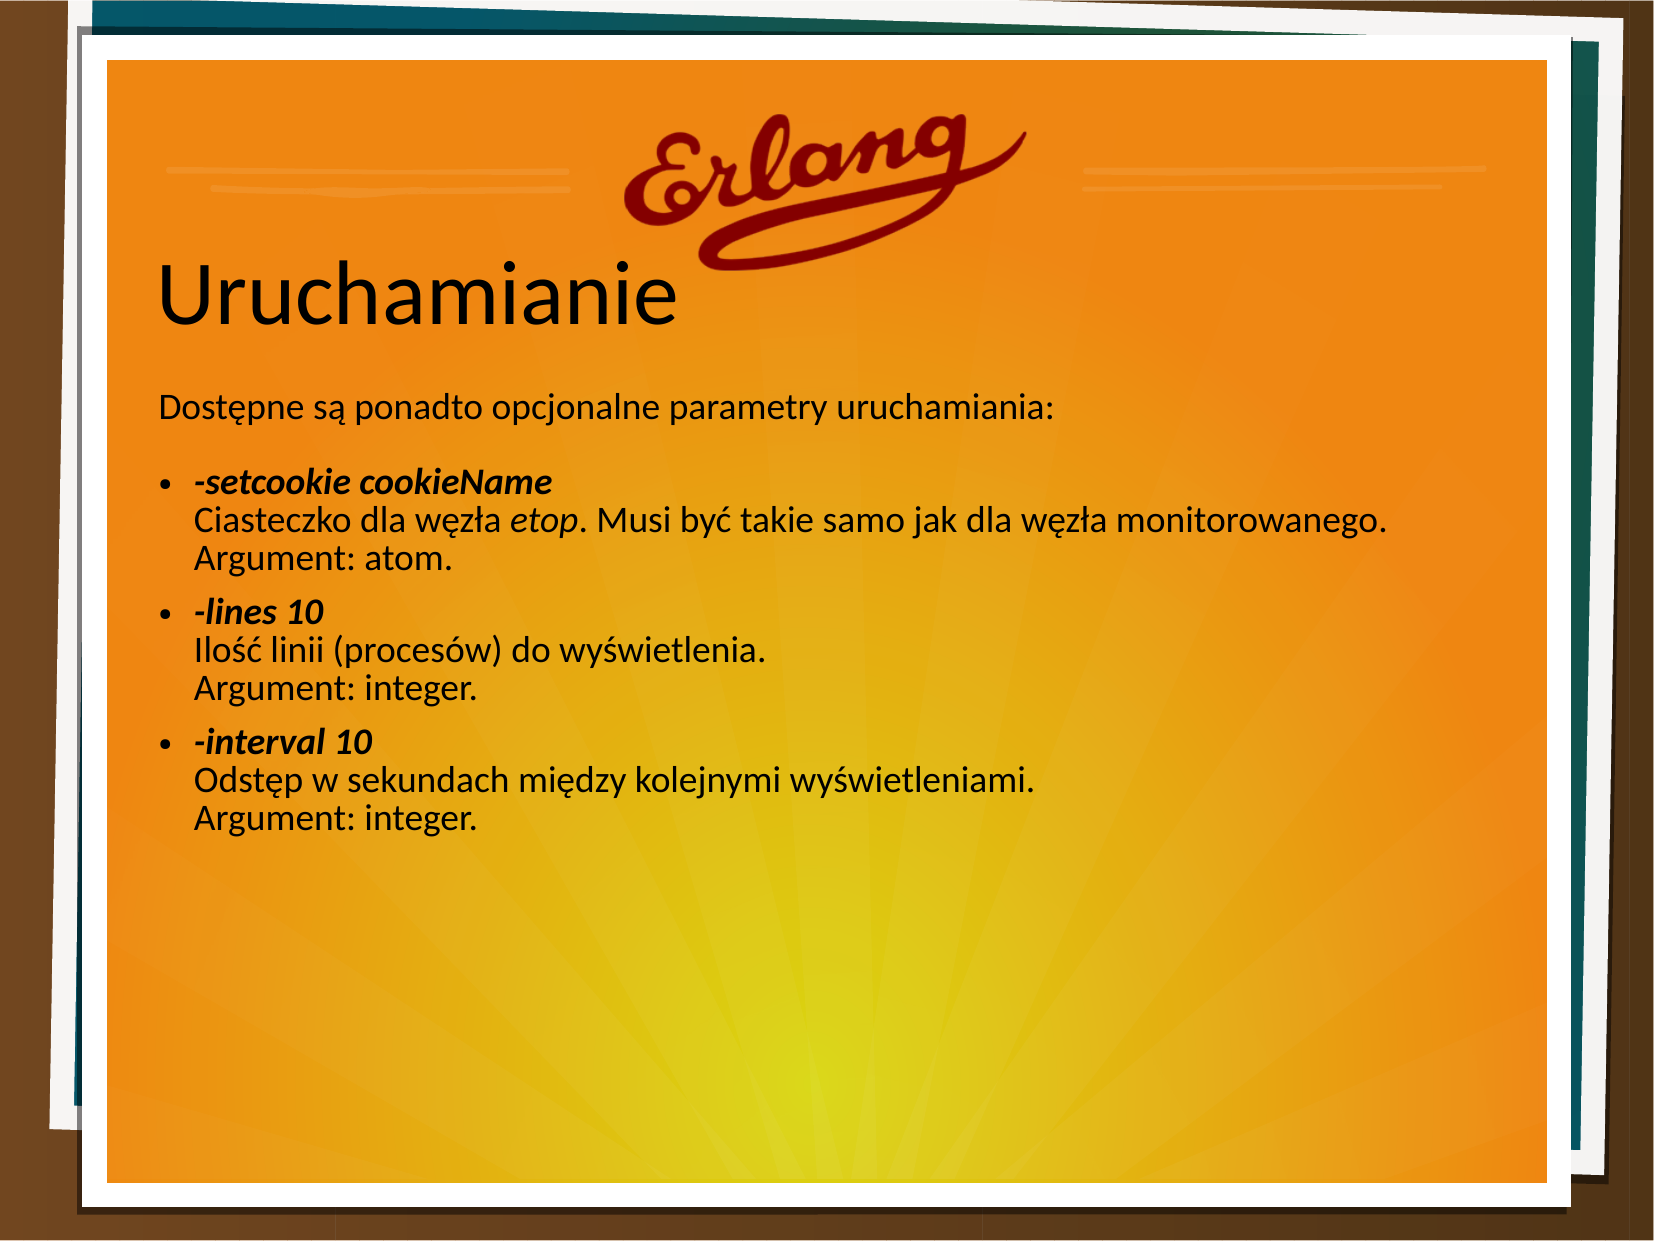

Uruchamianie
Dostępne są ponadto opcjonalne parametry uruchamiania:
-setcookie cookieName
Ciasteczko dla węzła etop. Musi być takie samo jak dla węzła monitorowanego.
Argument: atom.
-lines 10
Ilość linii (procesów) do wyświetlenia.
Argument: integer.
-interval 10
Odstęp w sekundach między kolejnymi wyświetleniami.
Argument: integer.